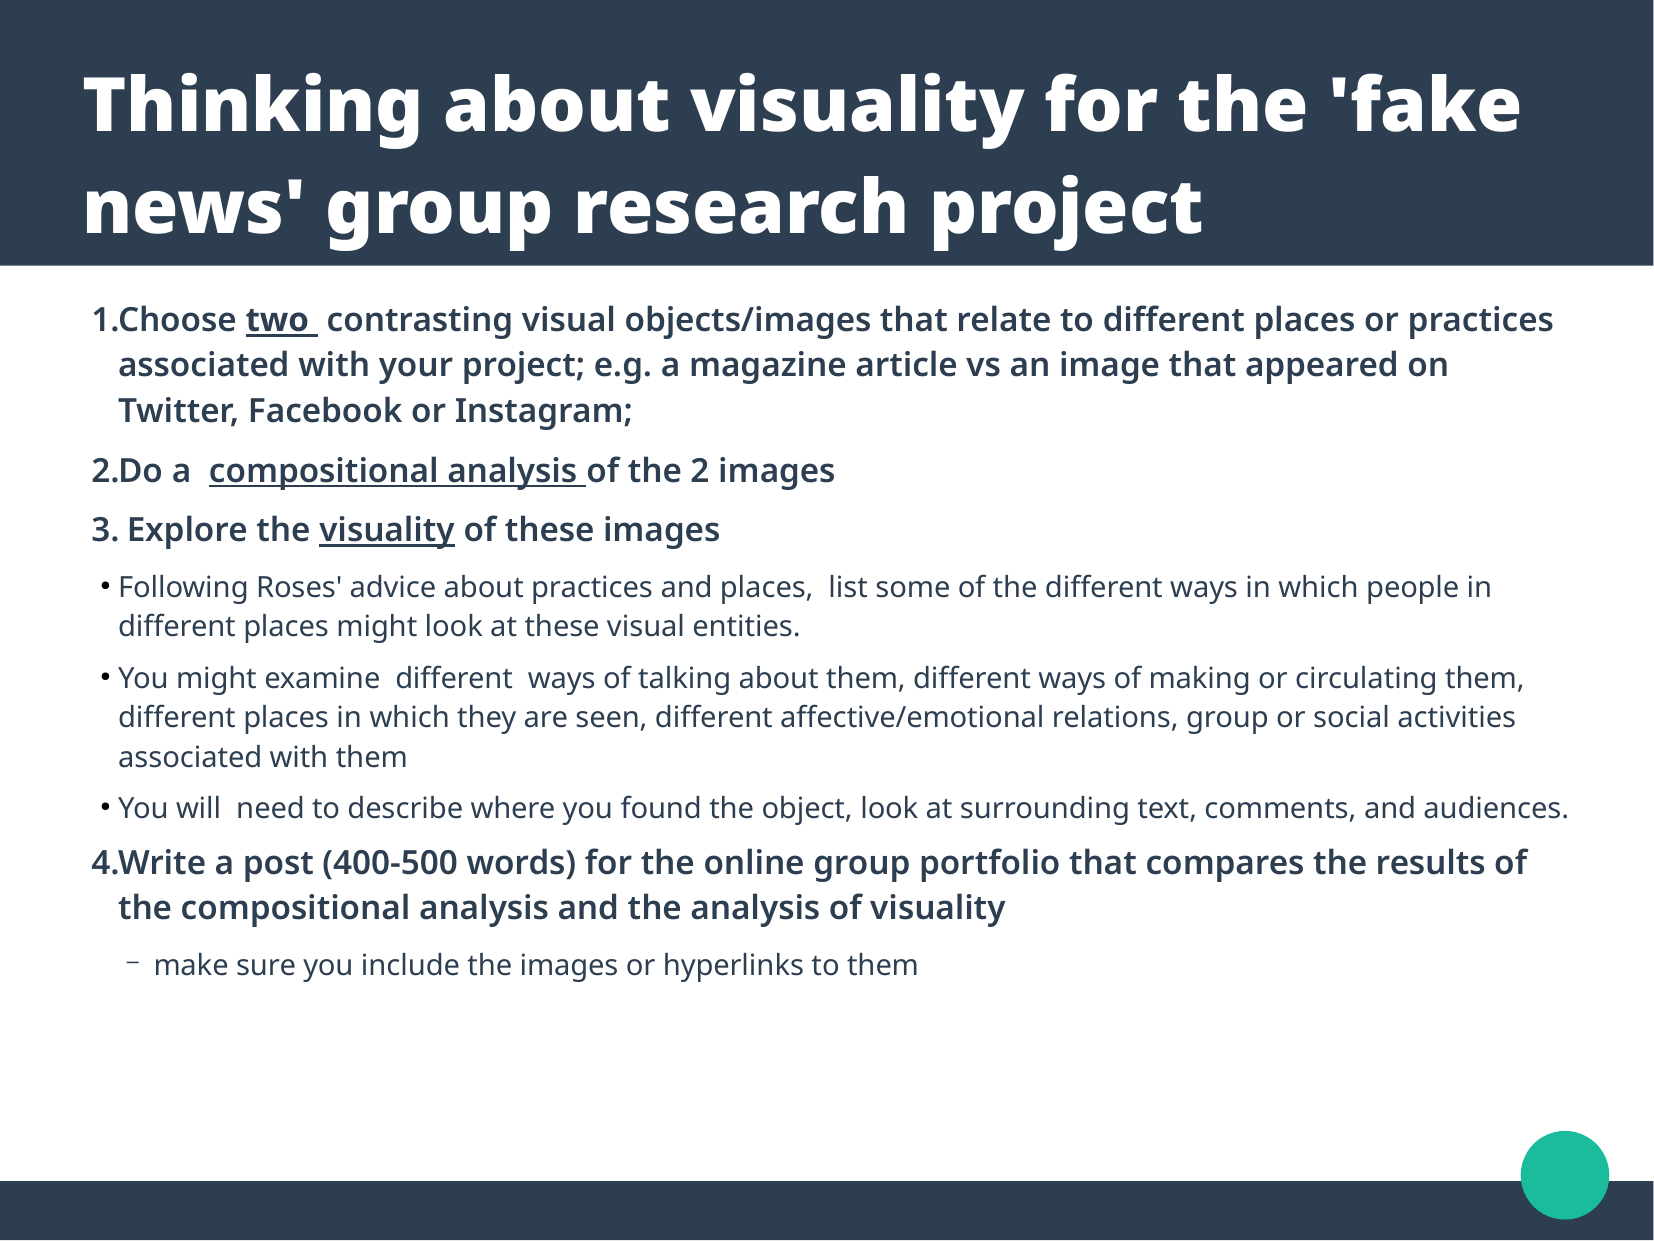

# Thinking about visuality for the 'fake news' group research project
Choose two contrasting visual objects/images that relate to different places or practices associated with your project; e.g. a magazine article vs an image that appeared on Twitter, Facebook or Instagram;
Do a compositional analysis of the 2 images
 Explore the visuality of these images
Following Roses' advice about practices and places, list some of the different ways in which people in different places might look at these visual entities.
You might examine different ways of talking about them, different ways of making or circulating them, different places in which they are seen, different affective/emotional relations, group or social activities associated with them
You will need to describe where you found the object, look at surrounding text, comments, and audiences.
Write a post (400-500 words) for the online group portfolio that compares the results of the compositional analysis and the analysis of visuality
make sure you include the images or hyperlinks to them